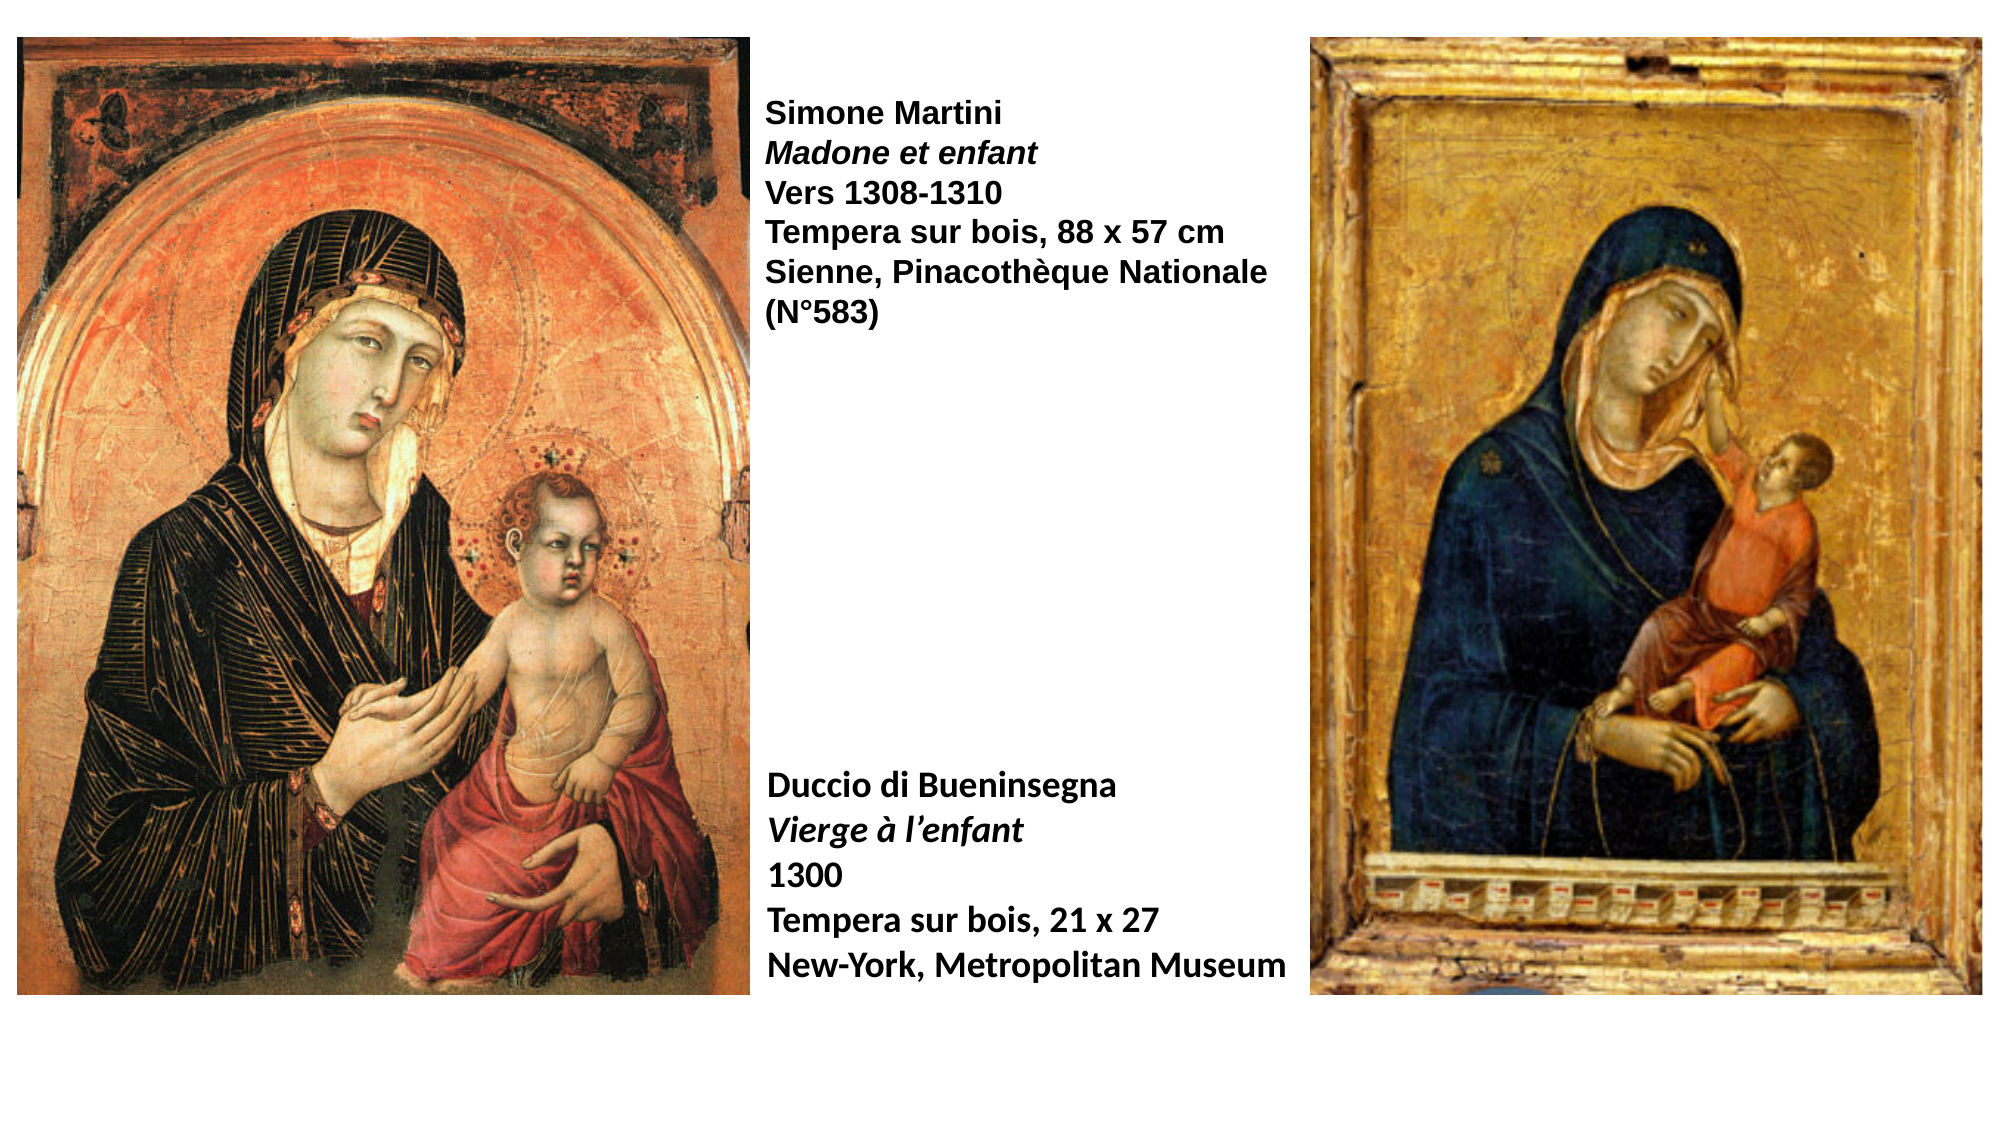

Simone Martini
Madone et enfant
Vers 1308-1310
Tempera sur bois, 88 x 57 cm
Sienne, Pinacothèque Nationale
(N°583)
Duccio di Bueninsegna
Vierge à l’enfant
1300
Tempera sur bois, 21 x 27
New-York, Metropolitan Museum